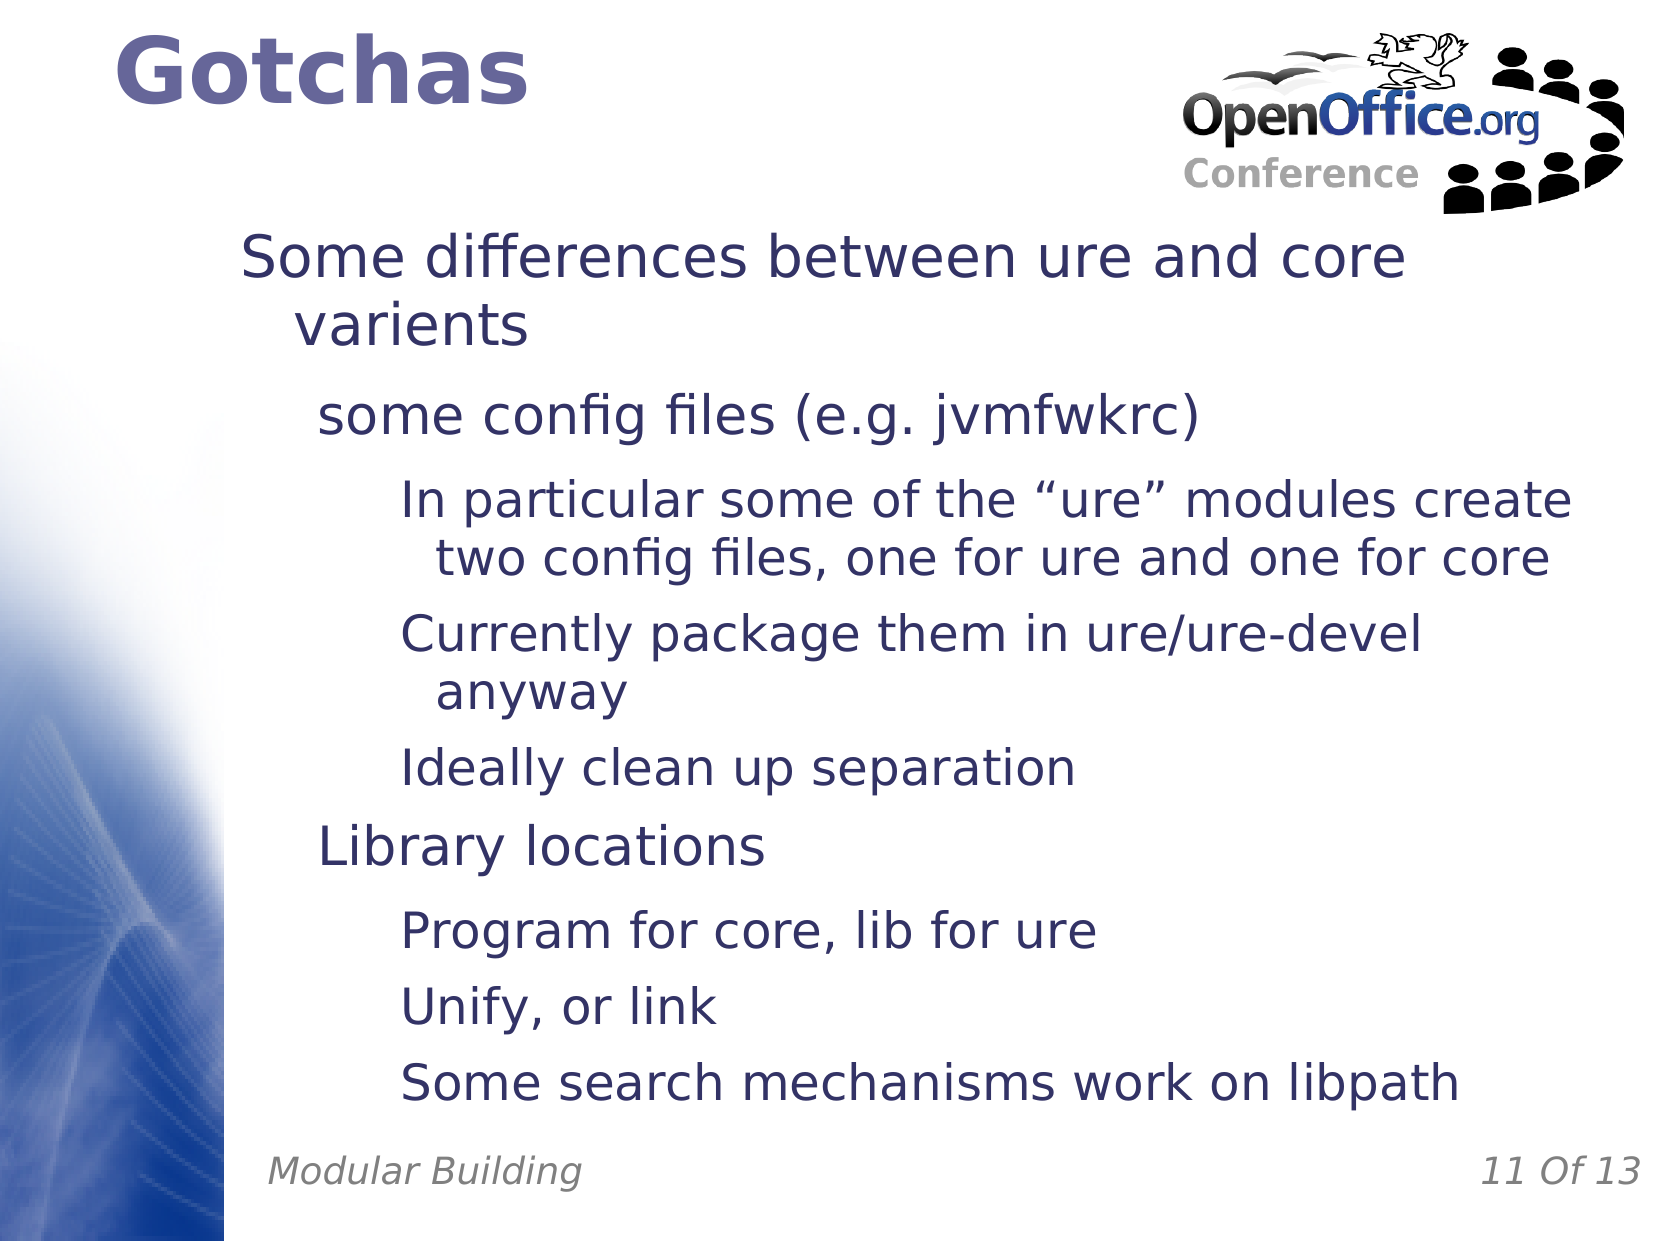

# Gotchas
Some differences between ure and core varients
some config files (e.g. jvmfwkrc)
In particular some of the “ure” modules create two config files, one for ure and one for core
Currently package them in ure/ure-devel anyway
Ideally clean up separation
Library locations
Program for core, lib for ure
Unify, or link
Some search mechanisms work on libpath